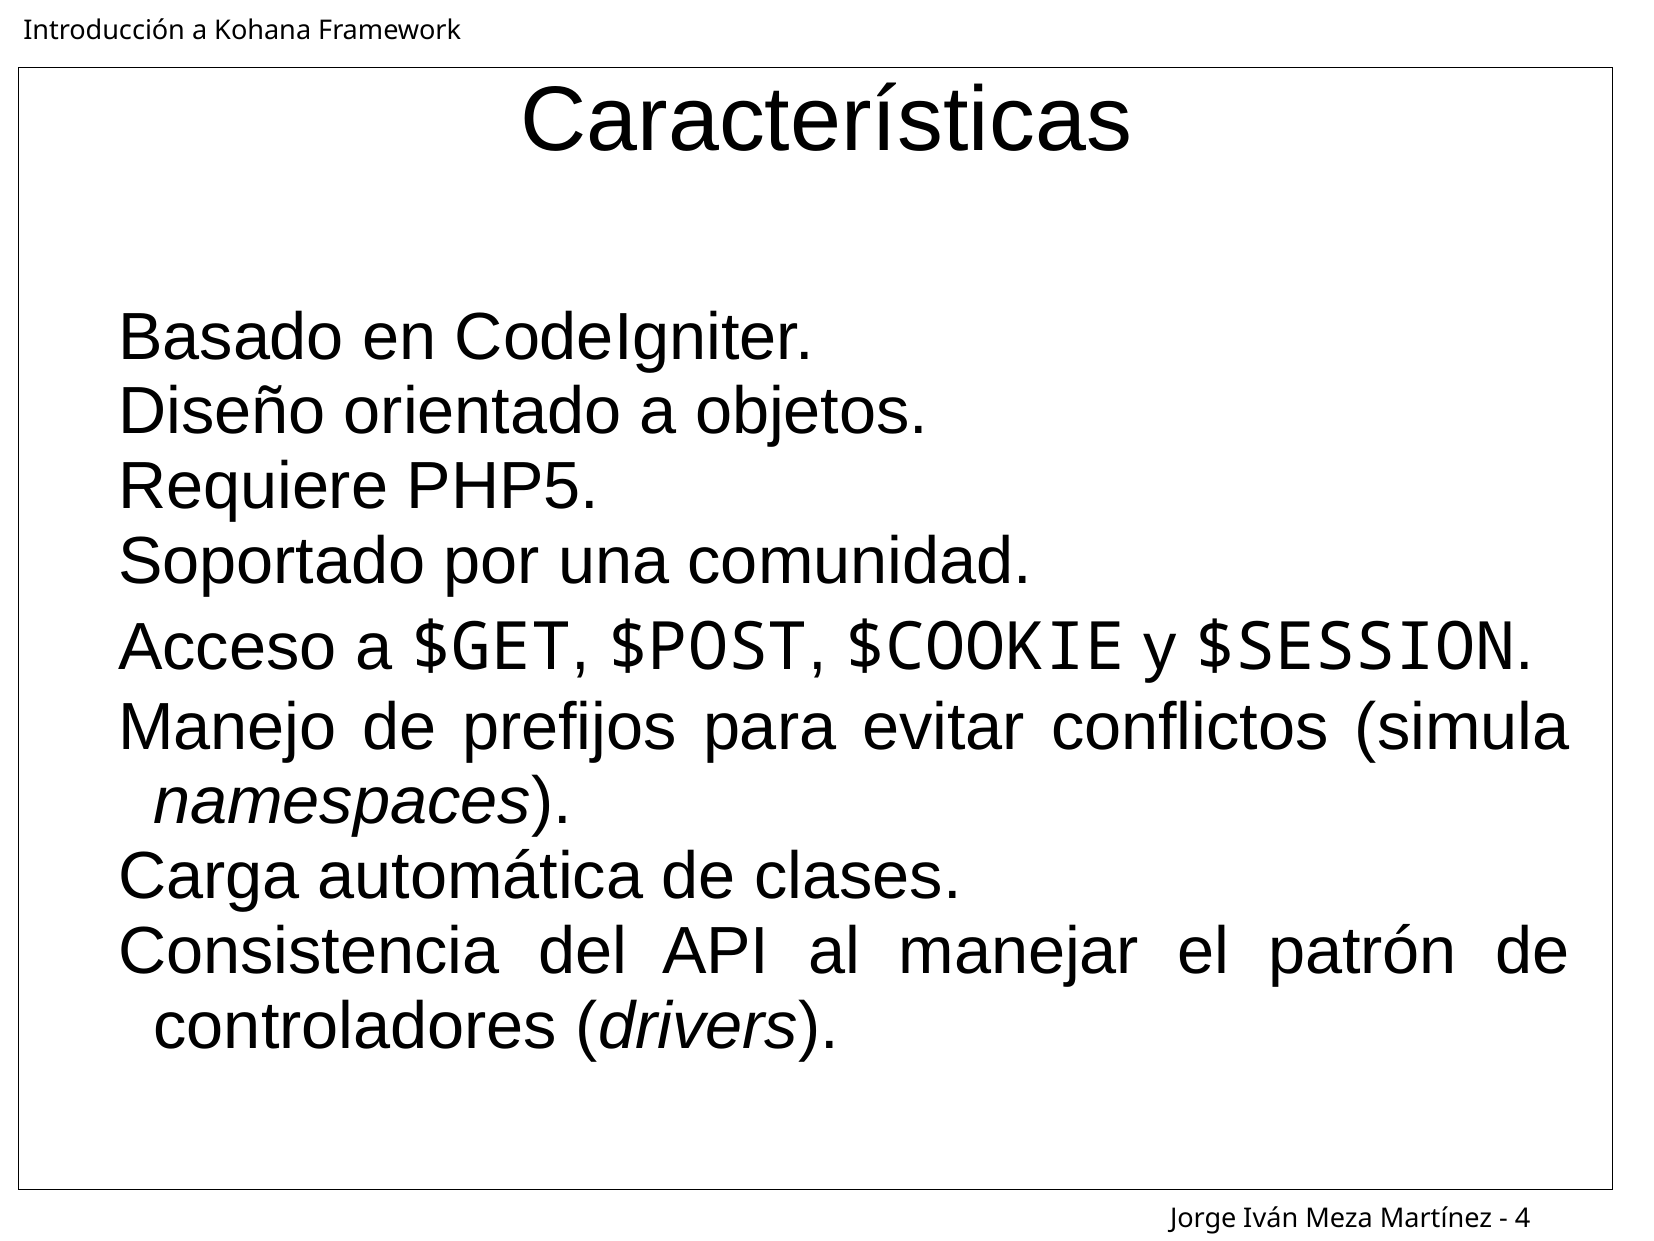

# Características
Basado en CodeIgniter.
Diseño orientado a objetos.
Requiere PHP5.
Soportado por una comunidad.
Acceso a $GET, $POST, $COOKIE y $SESSION.
Manejo de prefijos para evitar conflictos (simula namespaces).
Carga automática de clases.
Consistencia del API al manejar el patrón de controladores (drivers).